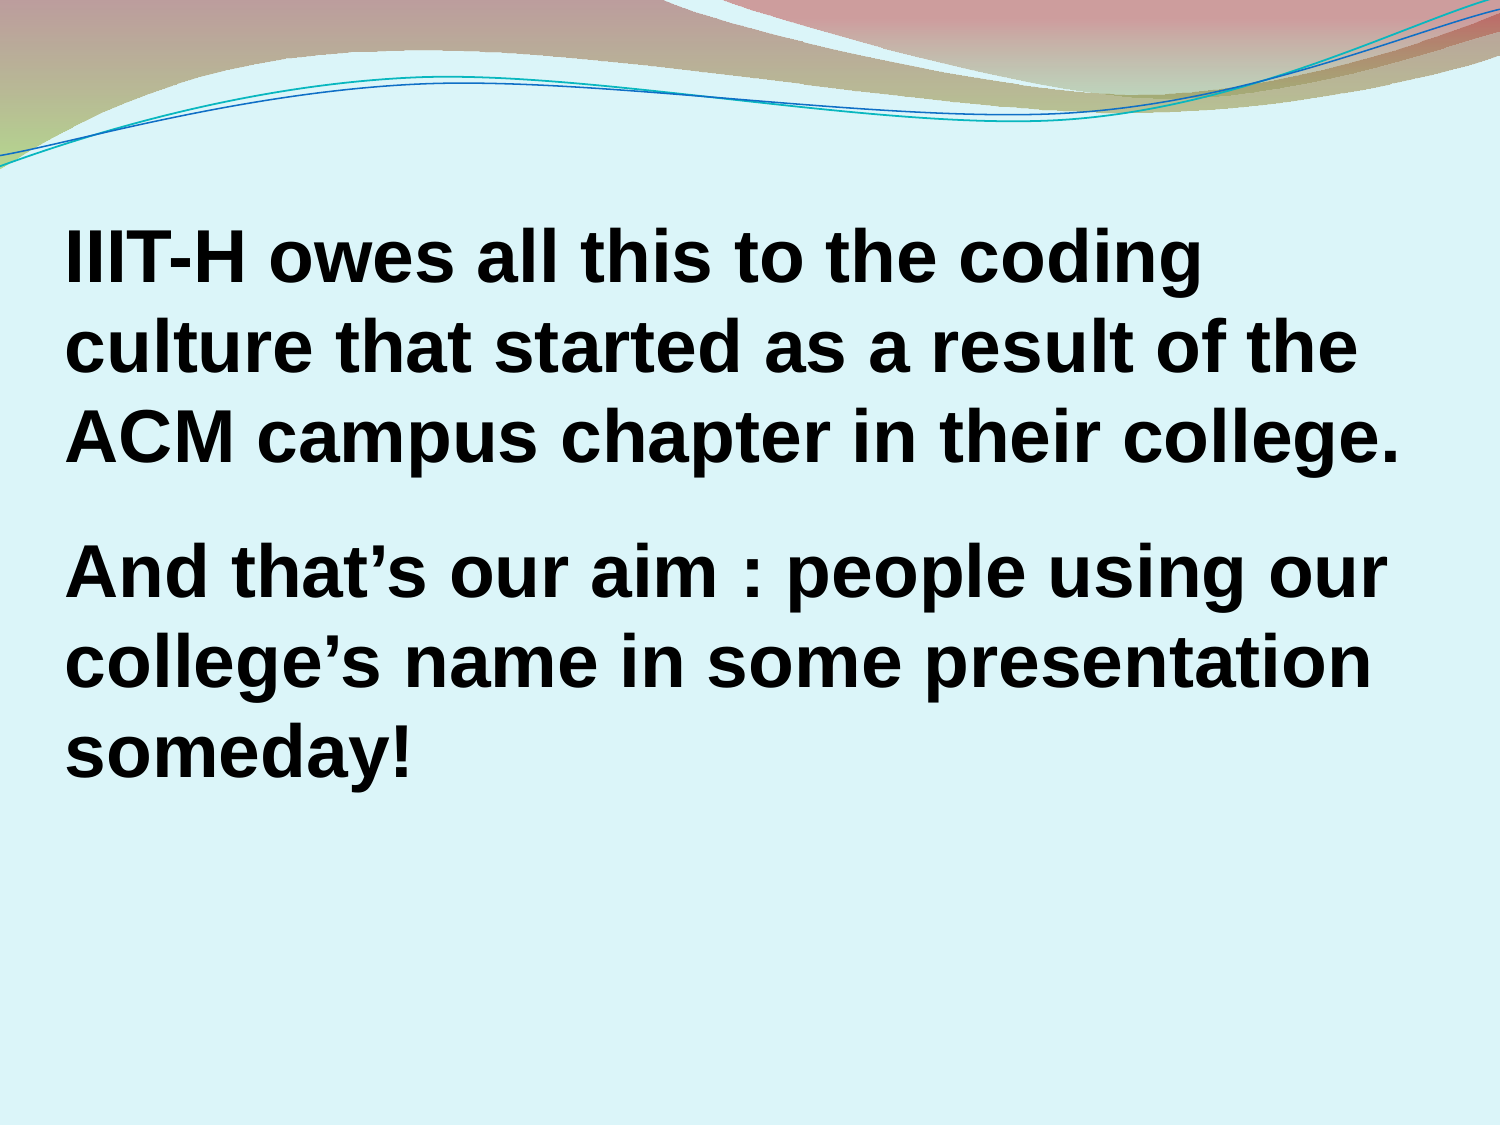

IIIT-H owes all this to the coding culture that started as a result of the ACM campus chapter in their college.
And that’s our aim : people using our college’s name in some presentation someday!